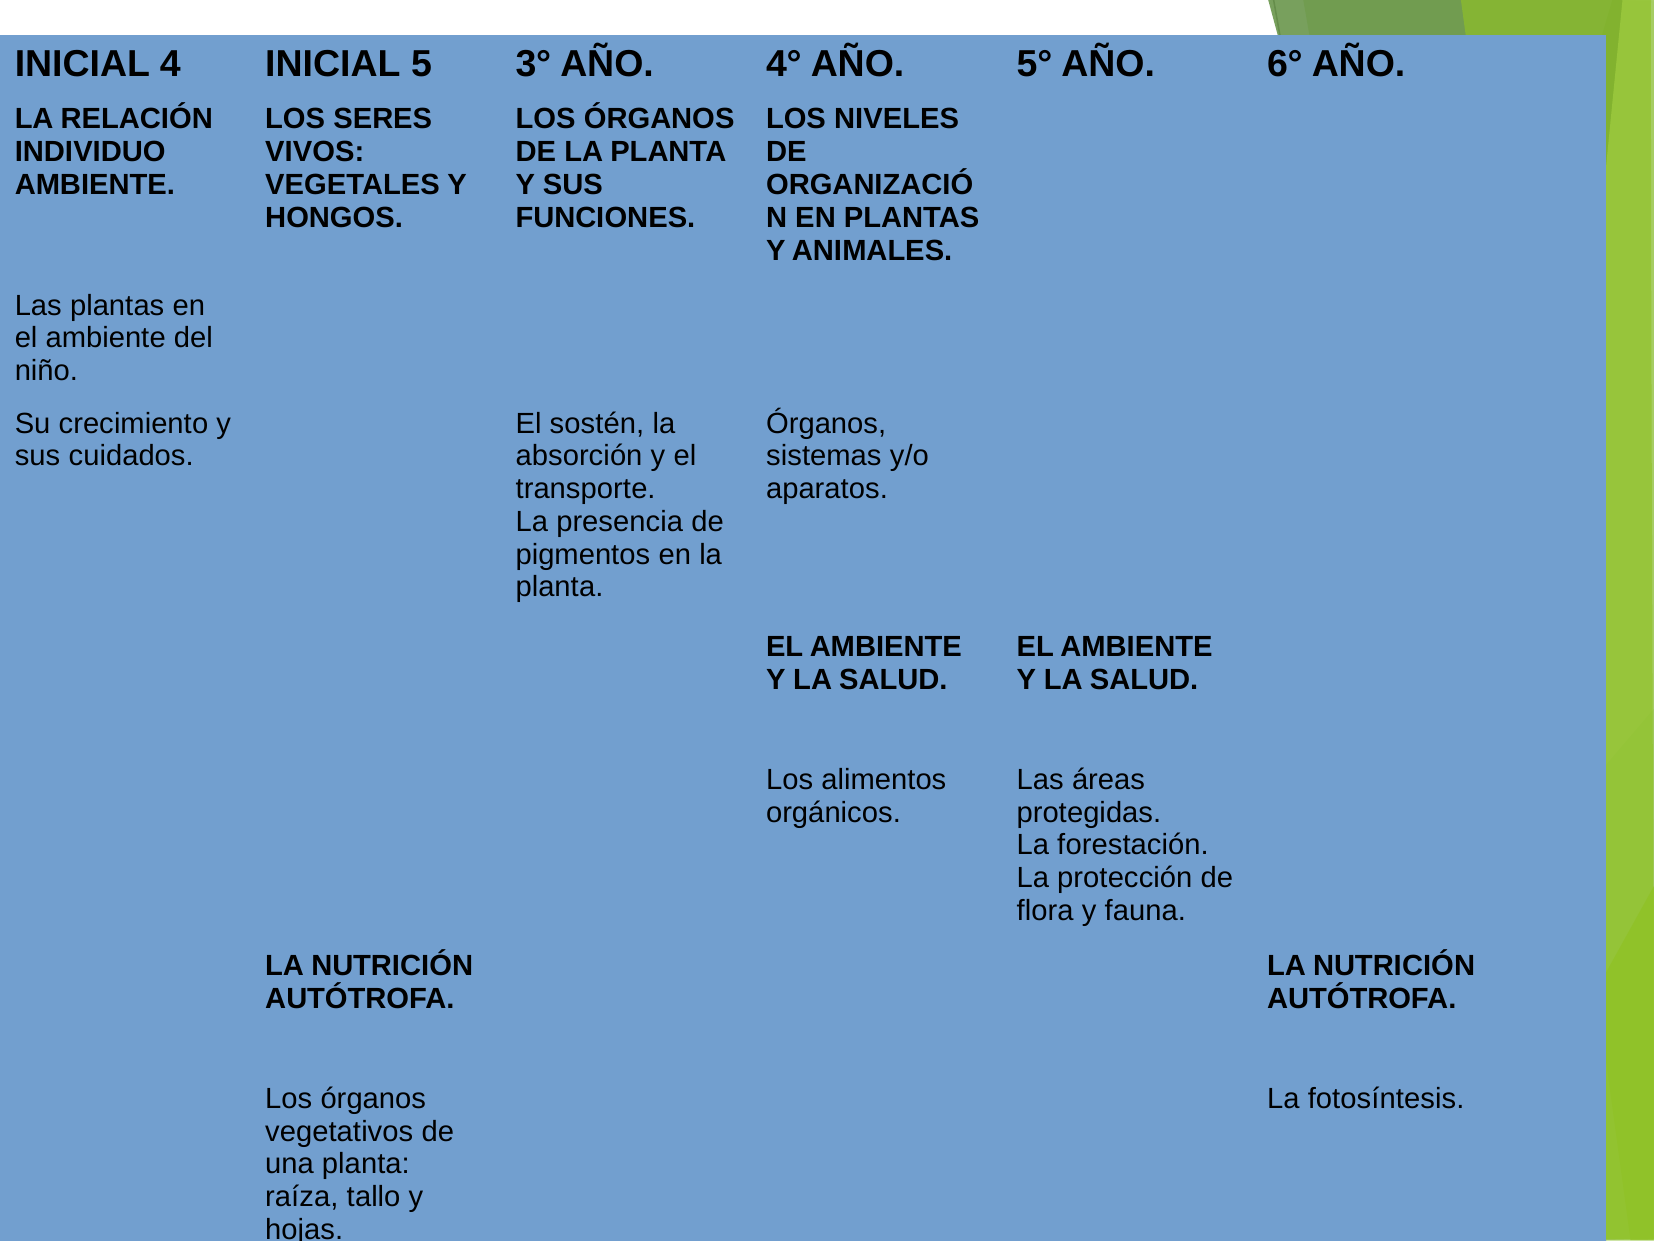

| INICIAL 4 | INICIAL 5 | 3° AÑO. | 4° AÑO. | 5° AÑO. | 6° AÑO. |
| --- | --- | --- | --- | --- | --- |
| LA RELACIÓN INDIVIDUO AMBIENTE. | LOS SERES VIVOS: VEGETALES Y HONGOS. | LOS ÓRGANOS DE LA PLANTA Y SUS FUNCIONES. | LOS NIVELES DE ORGANIZACIÓN EN PLANTAS Y ANIMALES. | | |
| Las plantas en el ambiente del niño. | | | | | |
| Su crecimiento y sus cuidados. | | El sostén, la absorción y el transporte. La presencia de pigmentos en la planta. | Órganos, sistemas y/o aparatos. | | |
| | | | EL AMBIENTE Y LA SALUD. | EL AMBIENTE Y LA SALUD. | |
| | | | Los alimentos orgánicos. | Las áreas protegidas. La forestación. La protección de flora y fauna. | |
| | LA NUTRICIÓN AUTÓTROFA. | | | | LA NUTRICIÓN AUTÓTROFA. |
| | Los órganos vegetativos de una planta: raíza, tallo y hojas. | | | | La fotosíntesis. |